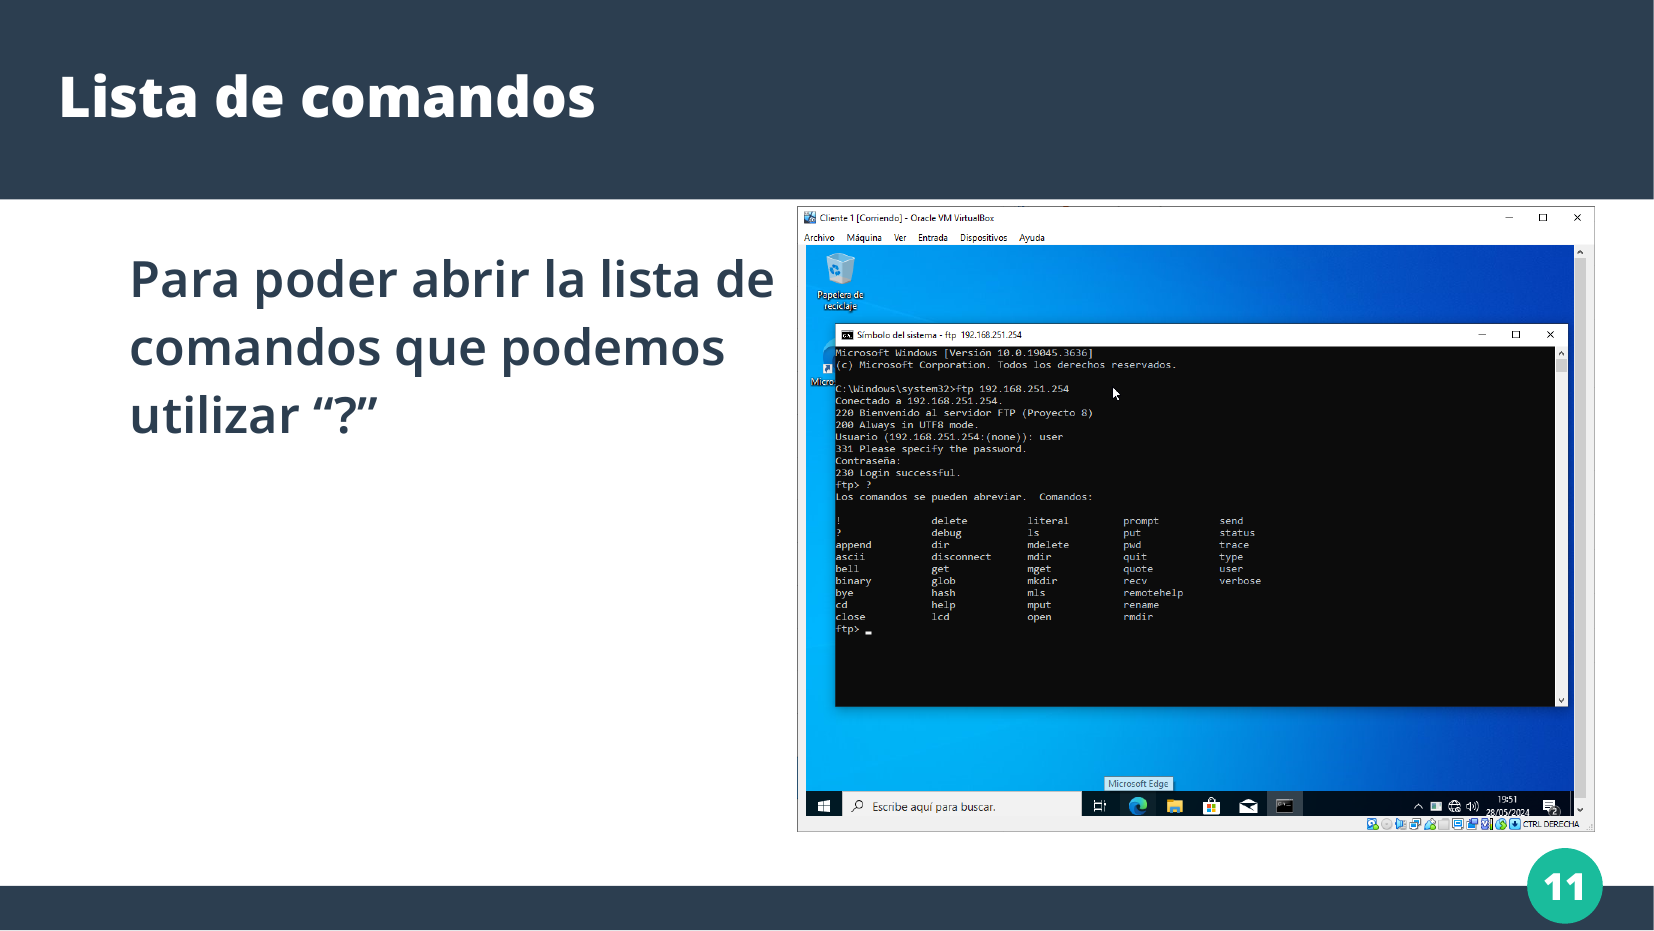

# Lista de comandos
Para poder abrir la lista de comandos que podemos utilizar “?”